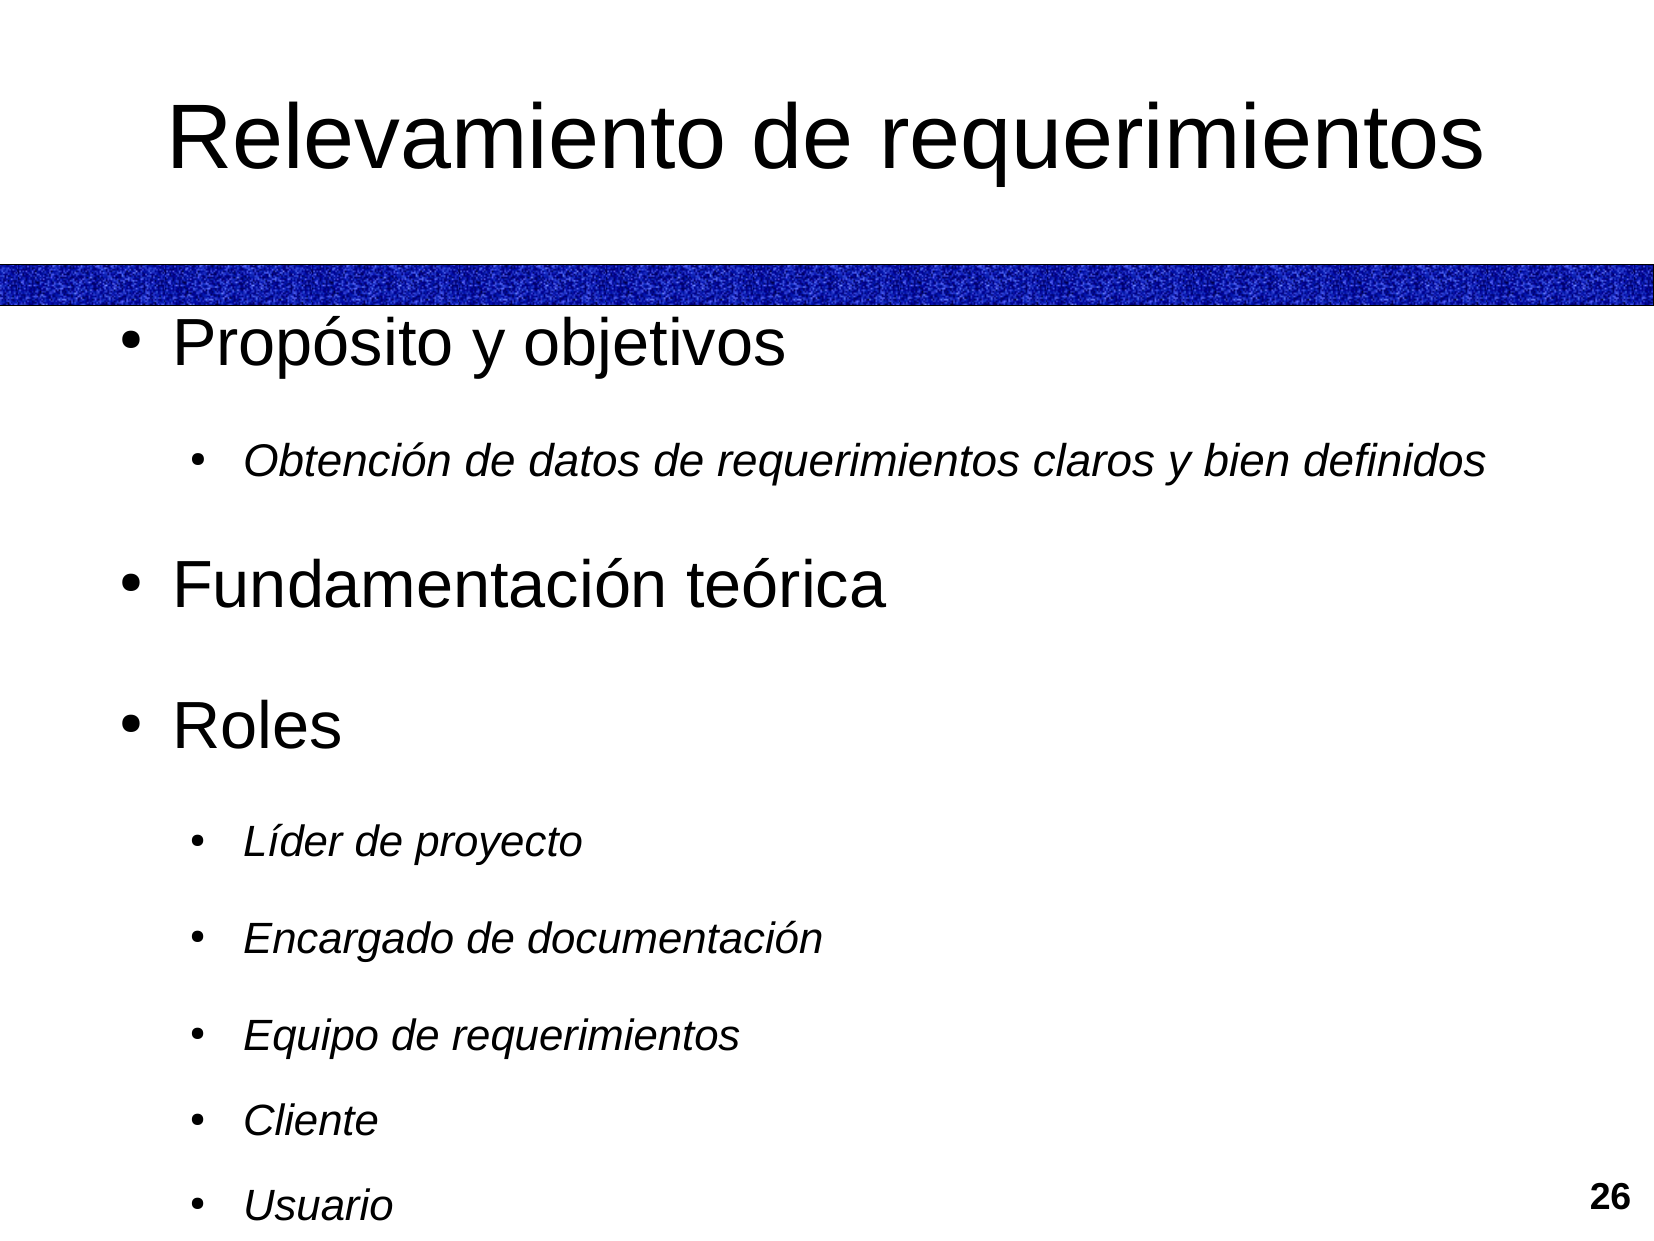

# Relevamiento de requerimientos
Propósito y objetivos
Obtención de datos de requerimientos claros y bien definidos
Fundamentación teórica
Roles
Líder de proyecto
Encargado de documentación
Equipo de requerimientos
Cliente
Usuario